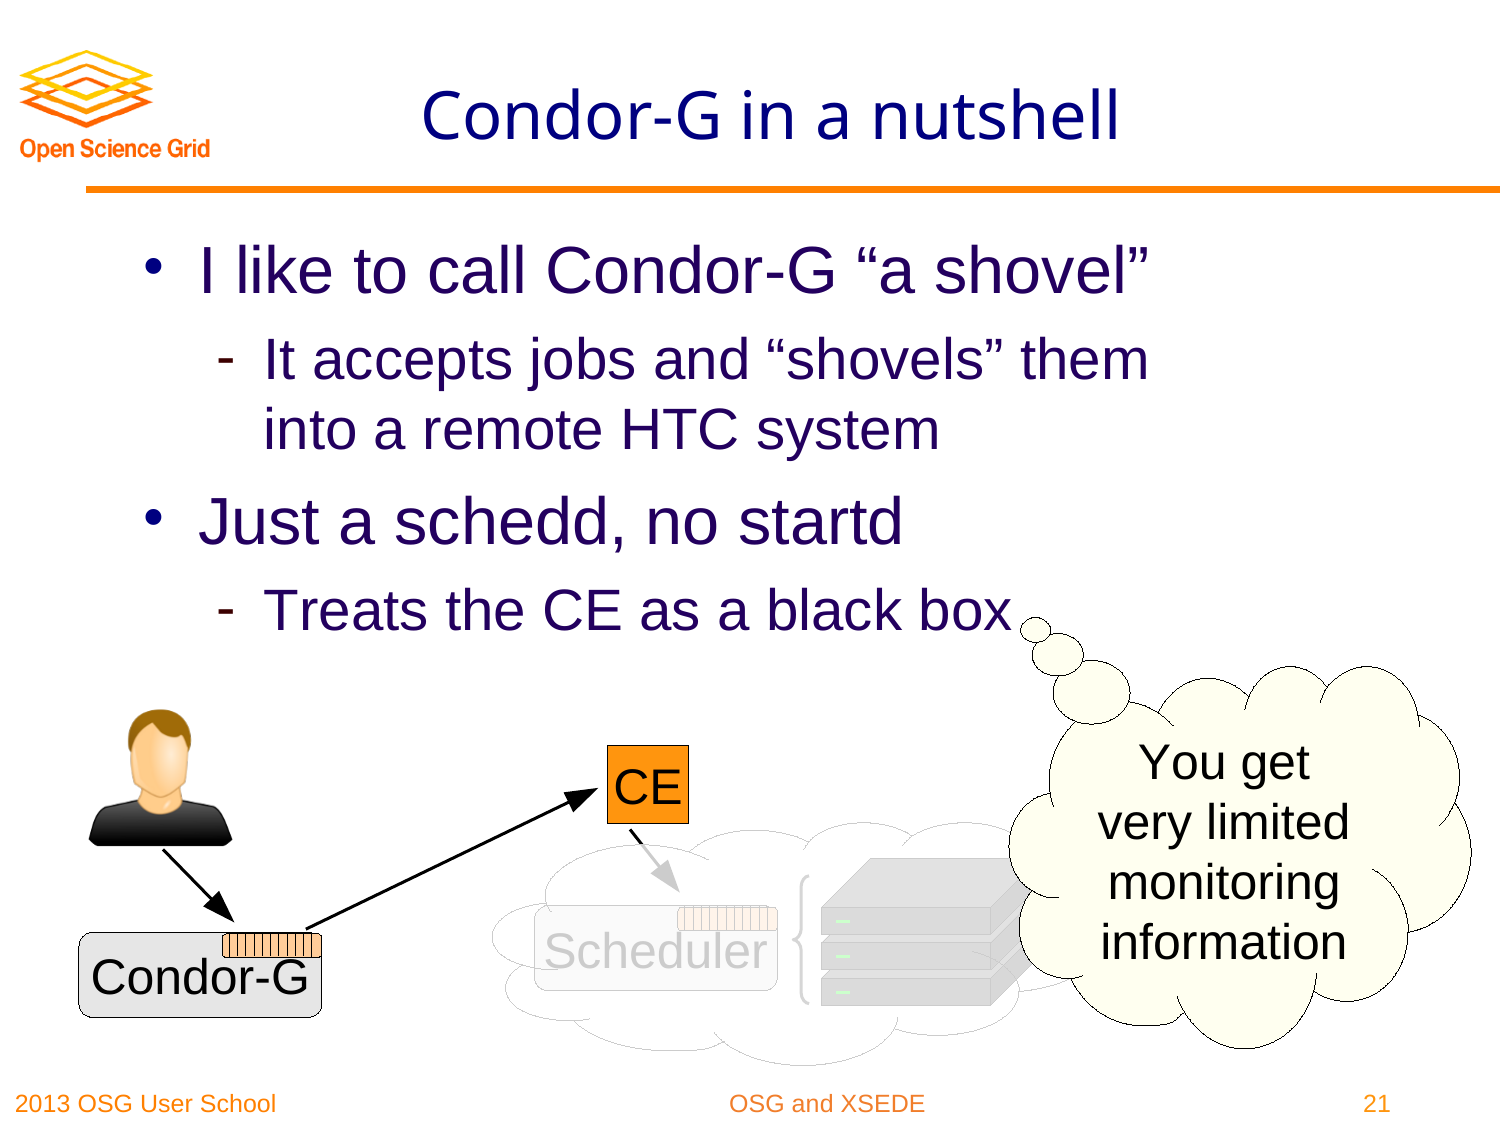

# Condor-G in a nutshell
I like to call Condor-G “a shovel”
It accepts jobs and “shovels” them
into a remote HTC system
Just a schedd, no startd
Treats the CE as a black box
You get
very limited
monitoring
information
CE
Scheduler
Condor-G
21